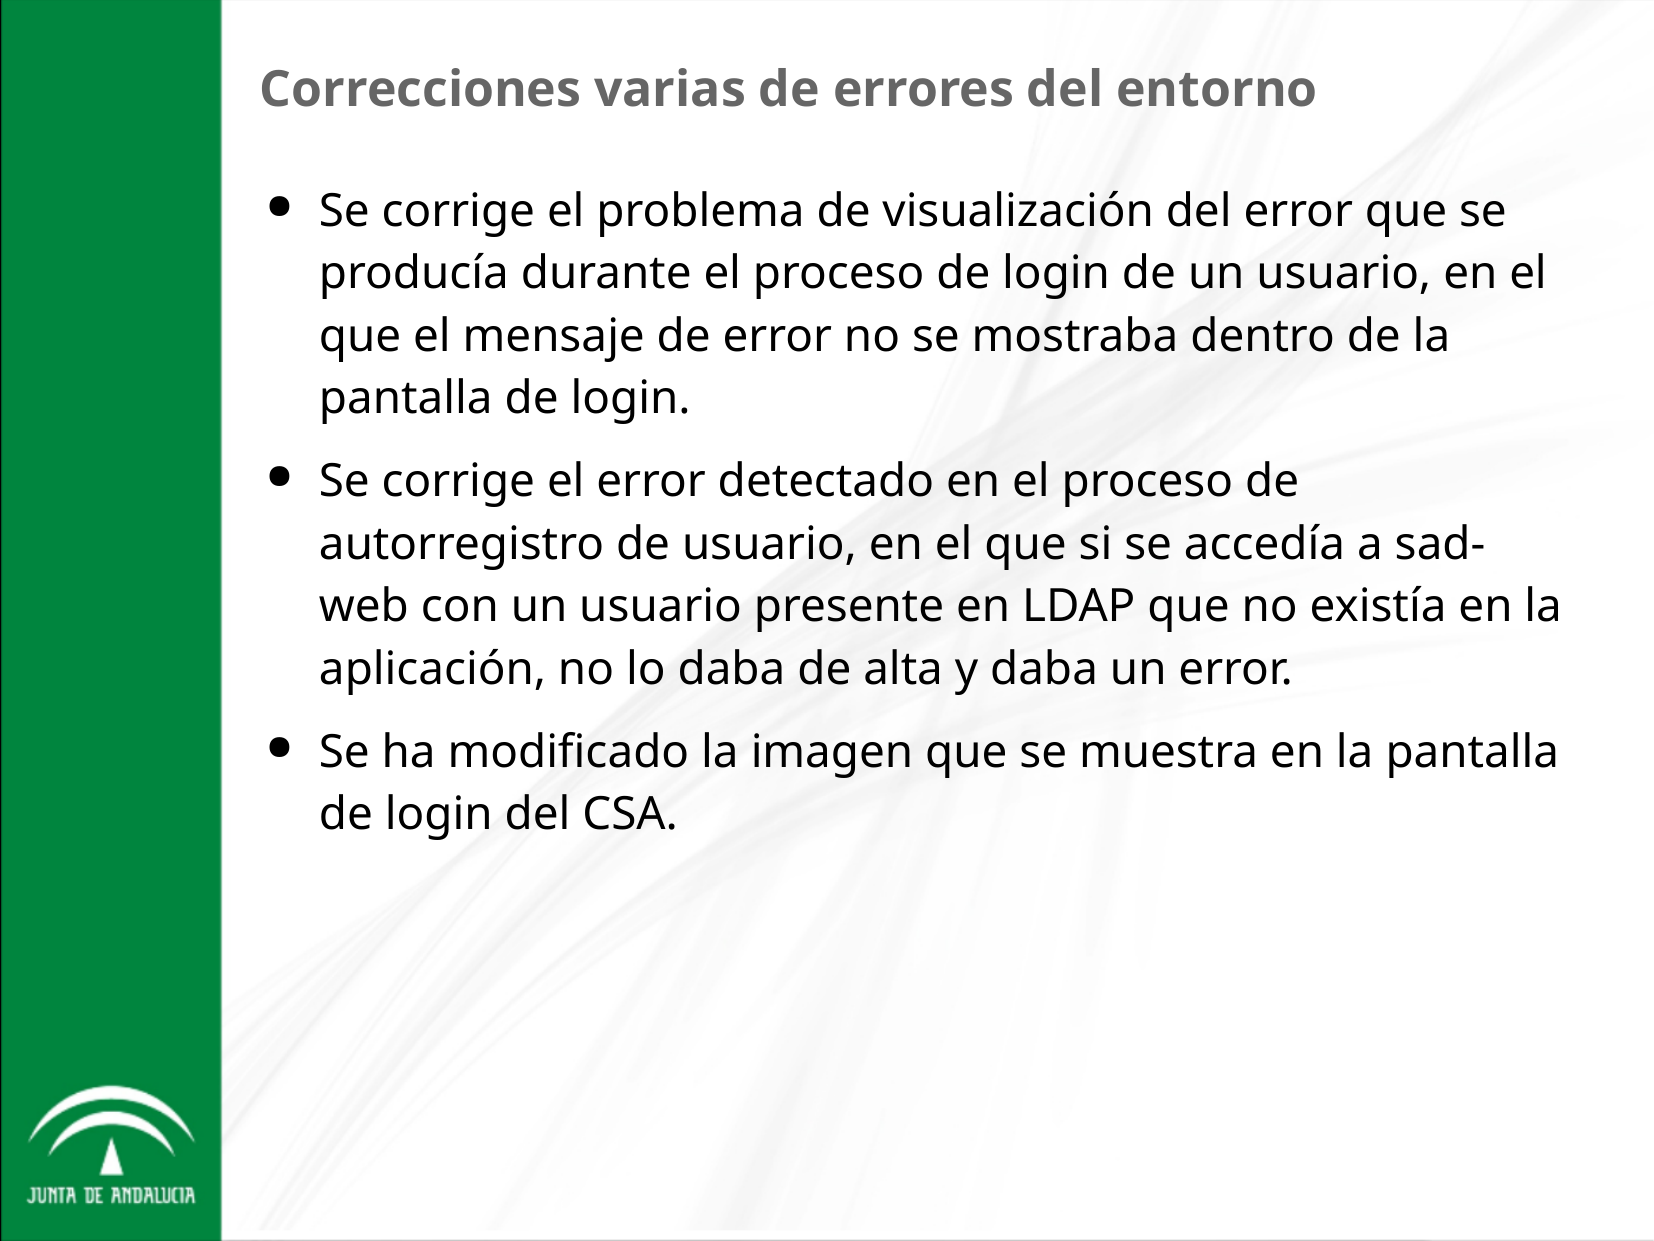

# Correcciones varias de errores del entorno
Se corrige el problema de visualización del error que se producía durante el proceso de login de un usuario, en el que el mensaje de error no se mostraba dentro de la pantalla de login.
Se corrige el error detectado en el proceso de autorregistro de usuario, en el que si se accedía a sad-web con un usuario presente en LDAP que no existía en la aplicación, no lo daba de alta y daba un error.
Se ha modificado la imagen que se muestra en la pantalla de login del CSA.